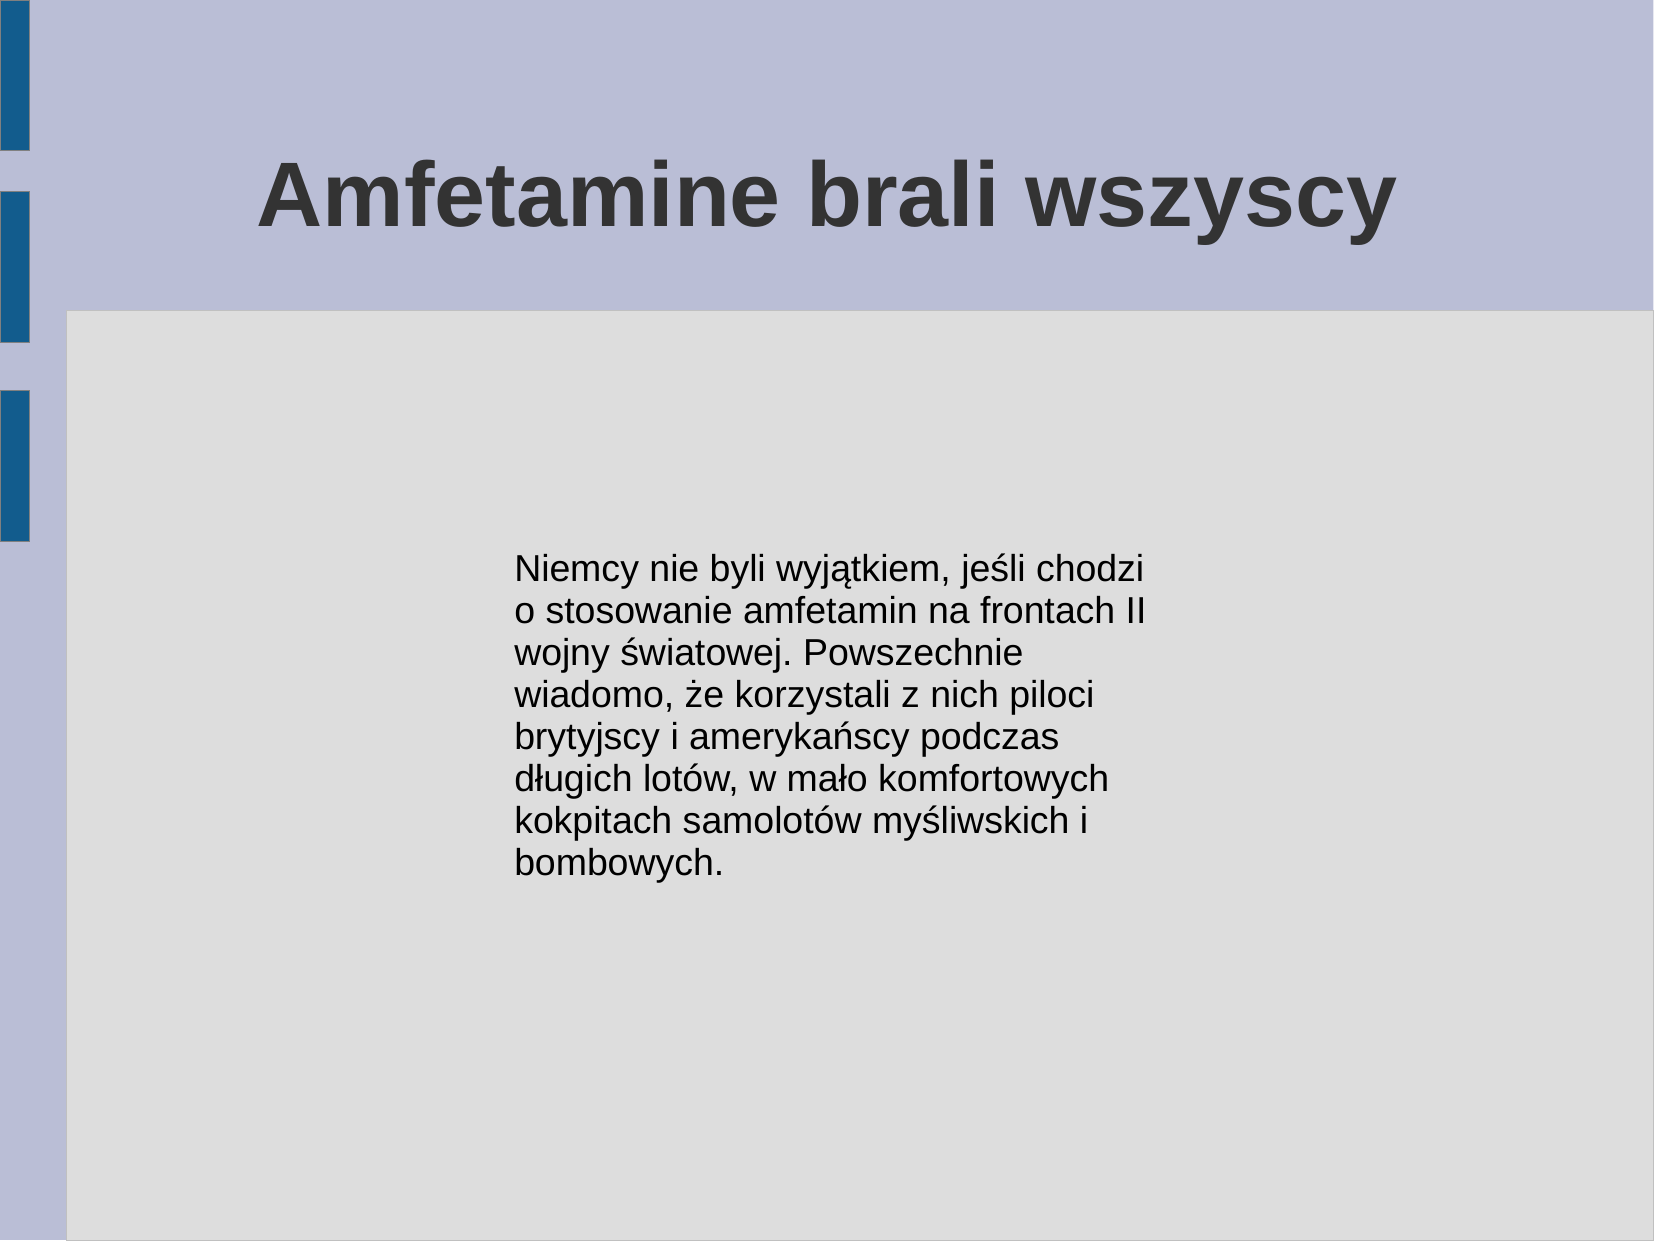

# Amfetamine brali wszyscy
Niemcy nie byli wyjątkiem, jeśli chodzi o stosowanie amfetamin na frontach II wojny światowej. Powszechnie wiadomo, że korzystali z nich piloci brytyjscy i amerykańscy podczas długich lotów, w mało komfortowych kokpitach samolotów myśliwskich i bombowych.